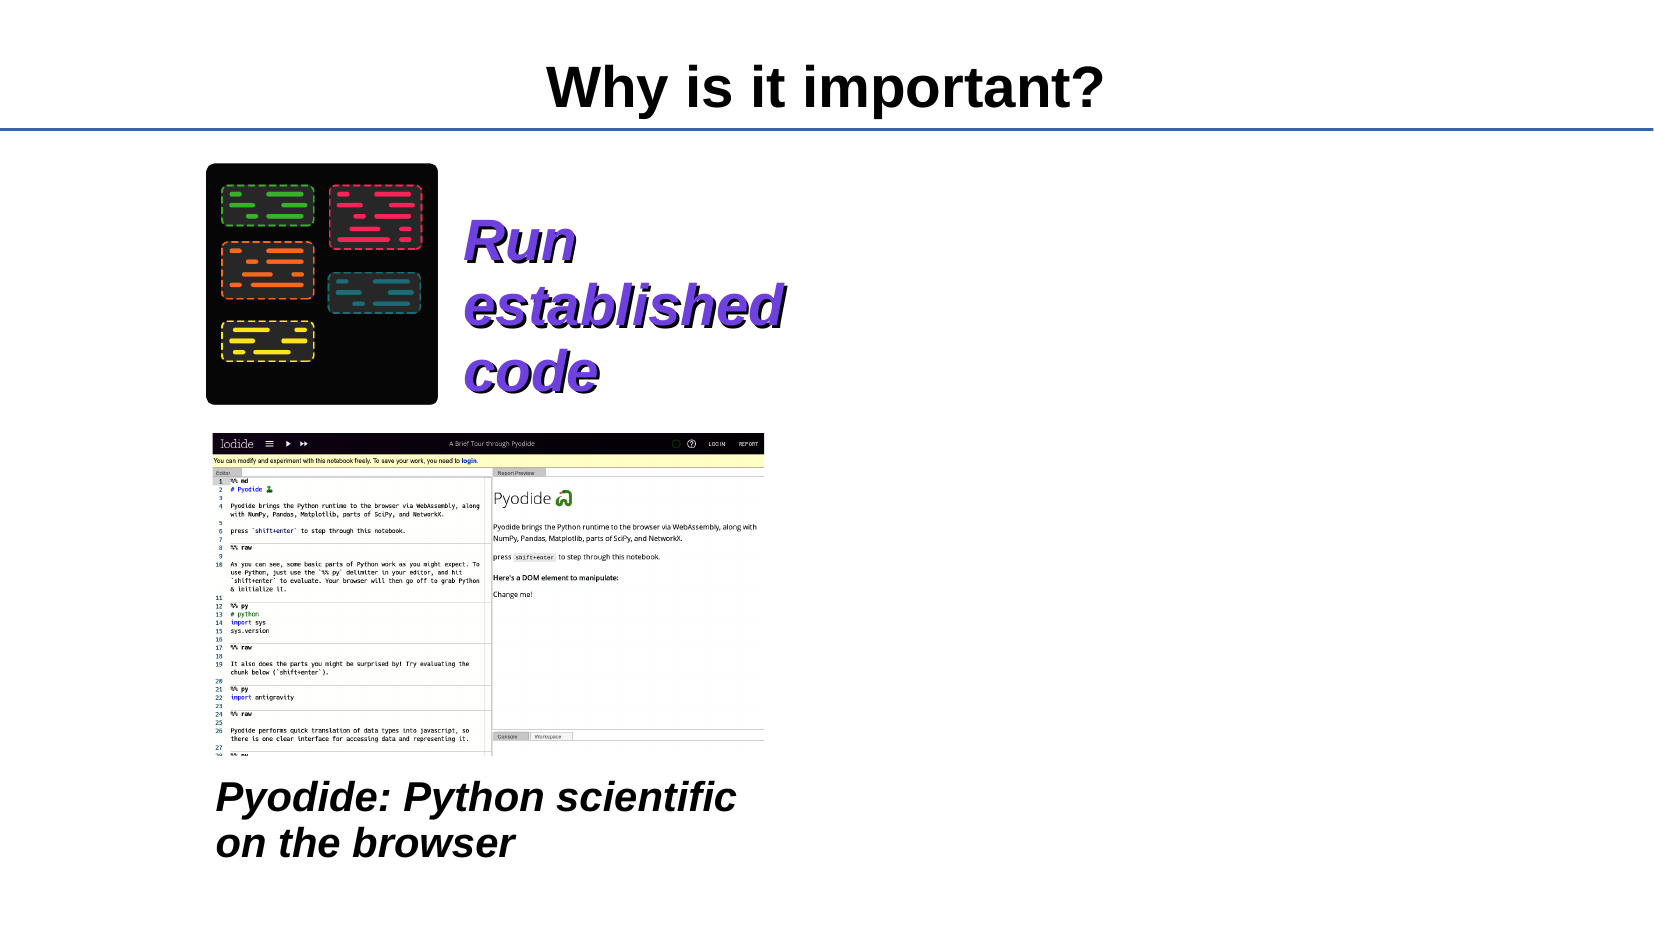

Why is it important?
Run established code
Pyodide: Python scientific on the browser